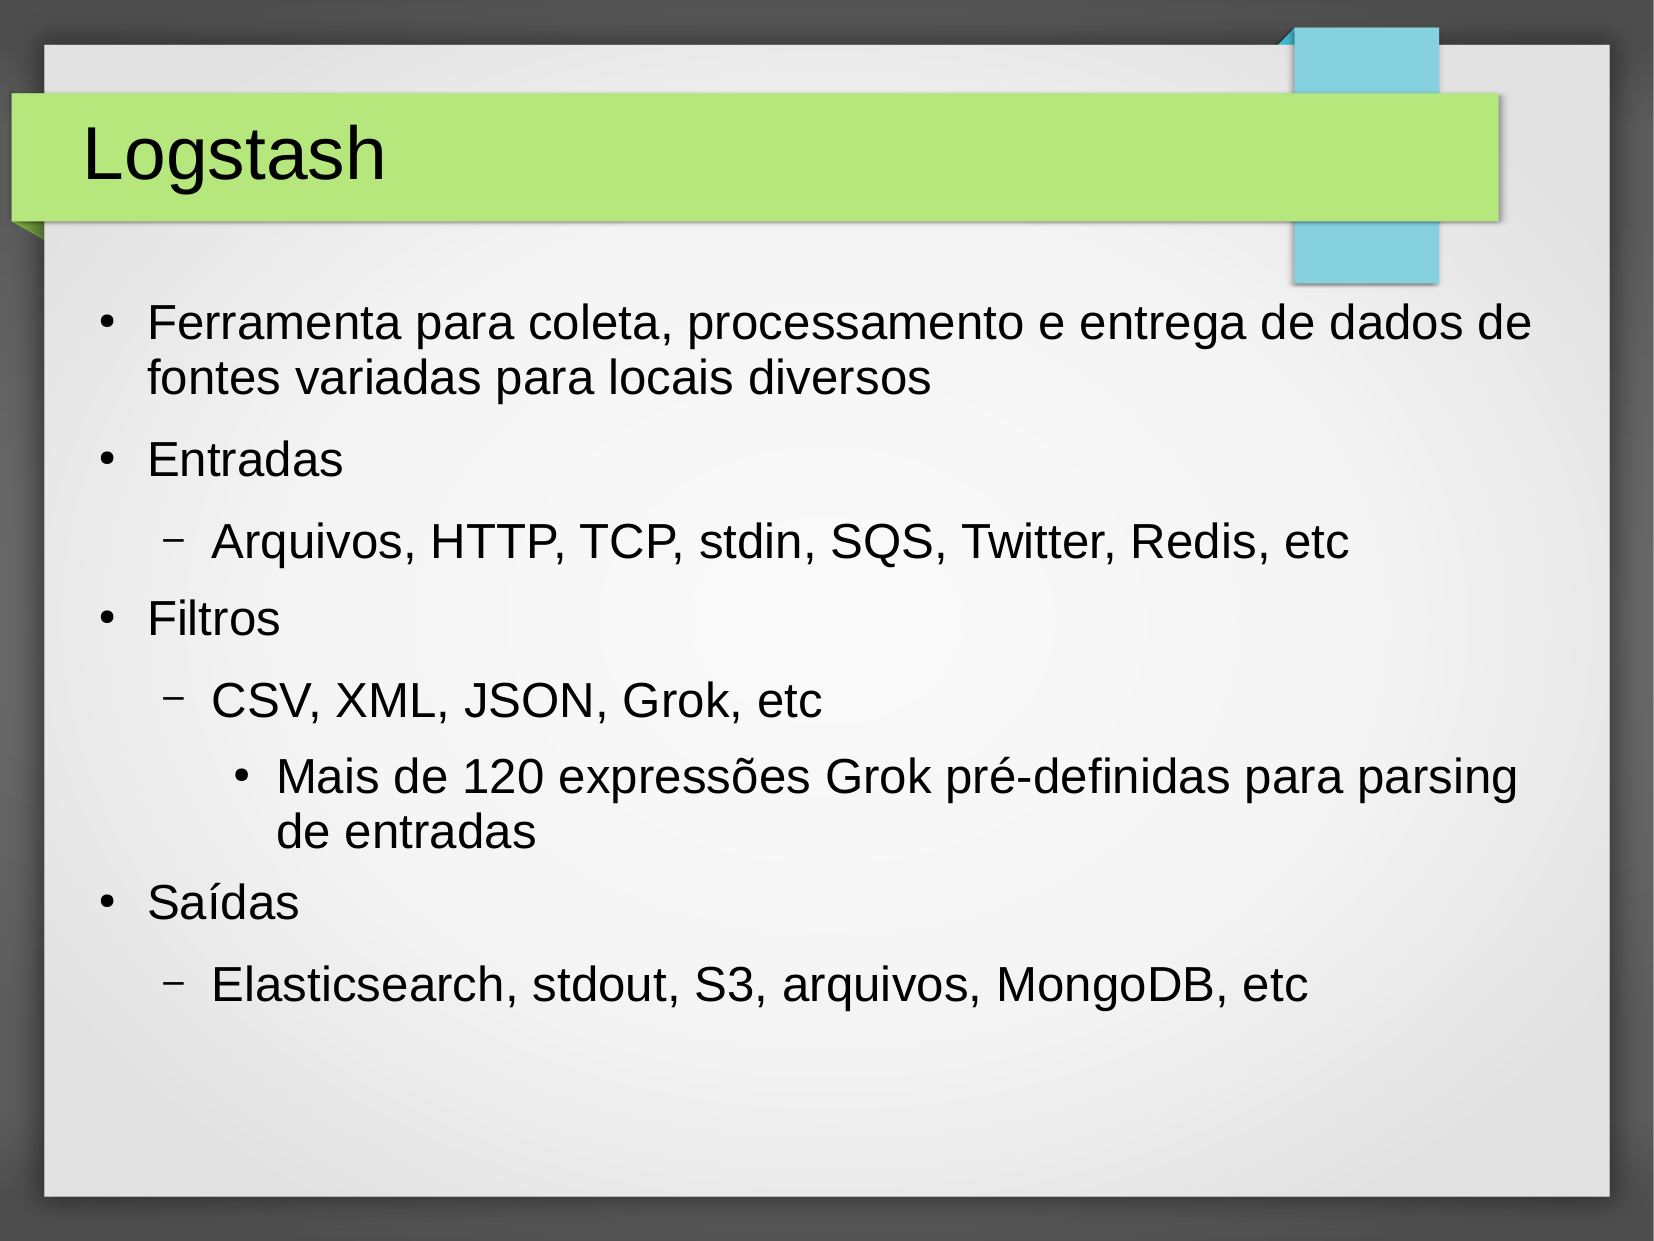

# Logstash
Ferramenta para coleta, processamento e entrega de dados de fontes variadas para locais diversos
Entradas
Arquivos, HTTP, TCP, stdin, SQS, Twitter, Redis, etc
Filtros
CSV, XML, JSON, Grok, etc
Mais de 120 expressões Grok pré-definidas para parsing de entradas
Saídas
Elasticsearch, stdout, S3, arquivos, MongoDB, etc